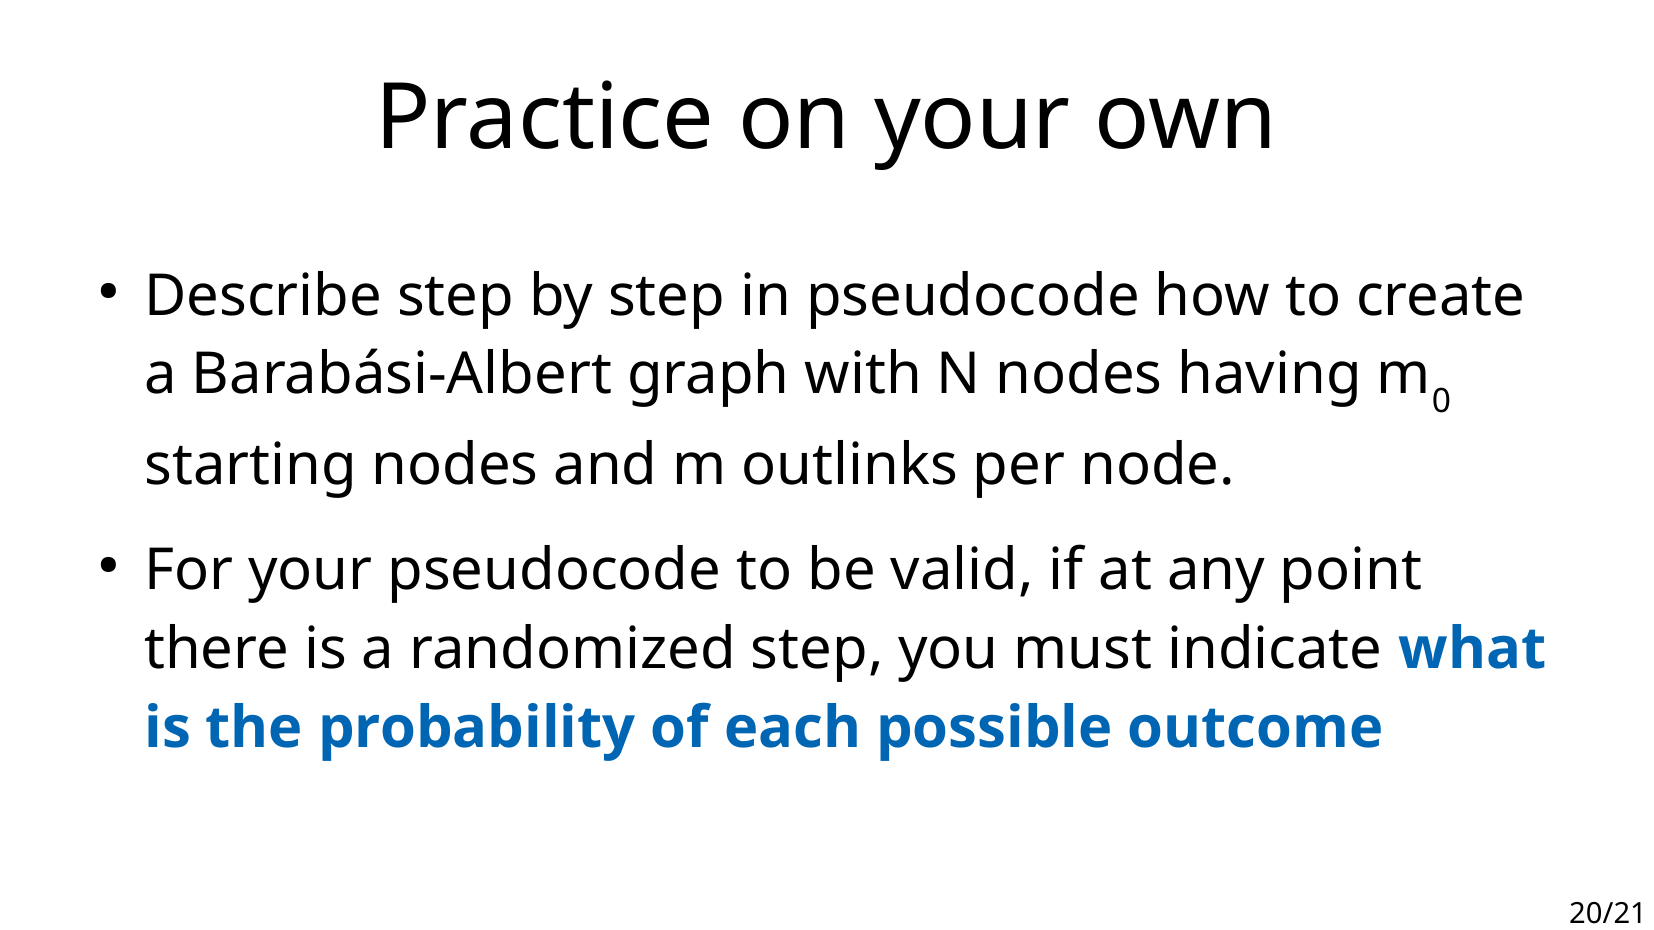

# Practice on your own
Describe step by step in pseudocode how to create a Barabási-Albert graph with N nodes having m0 starting nodes and m outlinks per node.
For your pseudocode to be valid, if at any point there is a randomized step, you must indicate what is the probability of each possible outcome
20